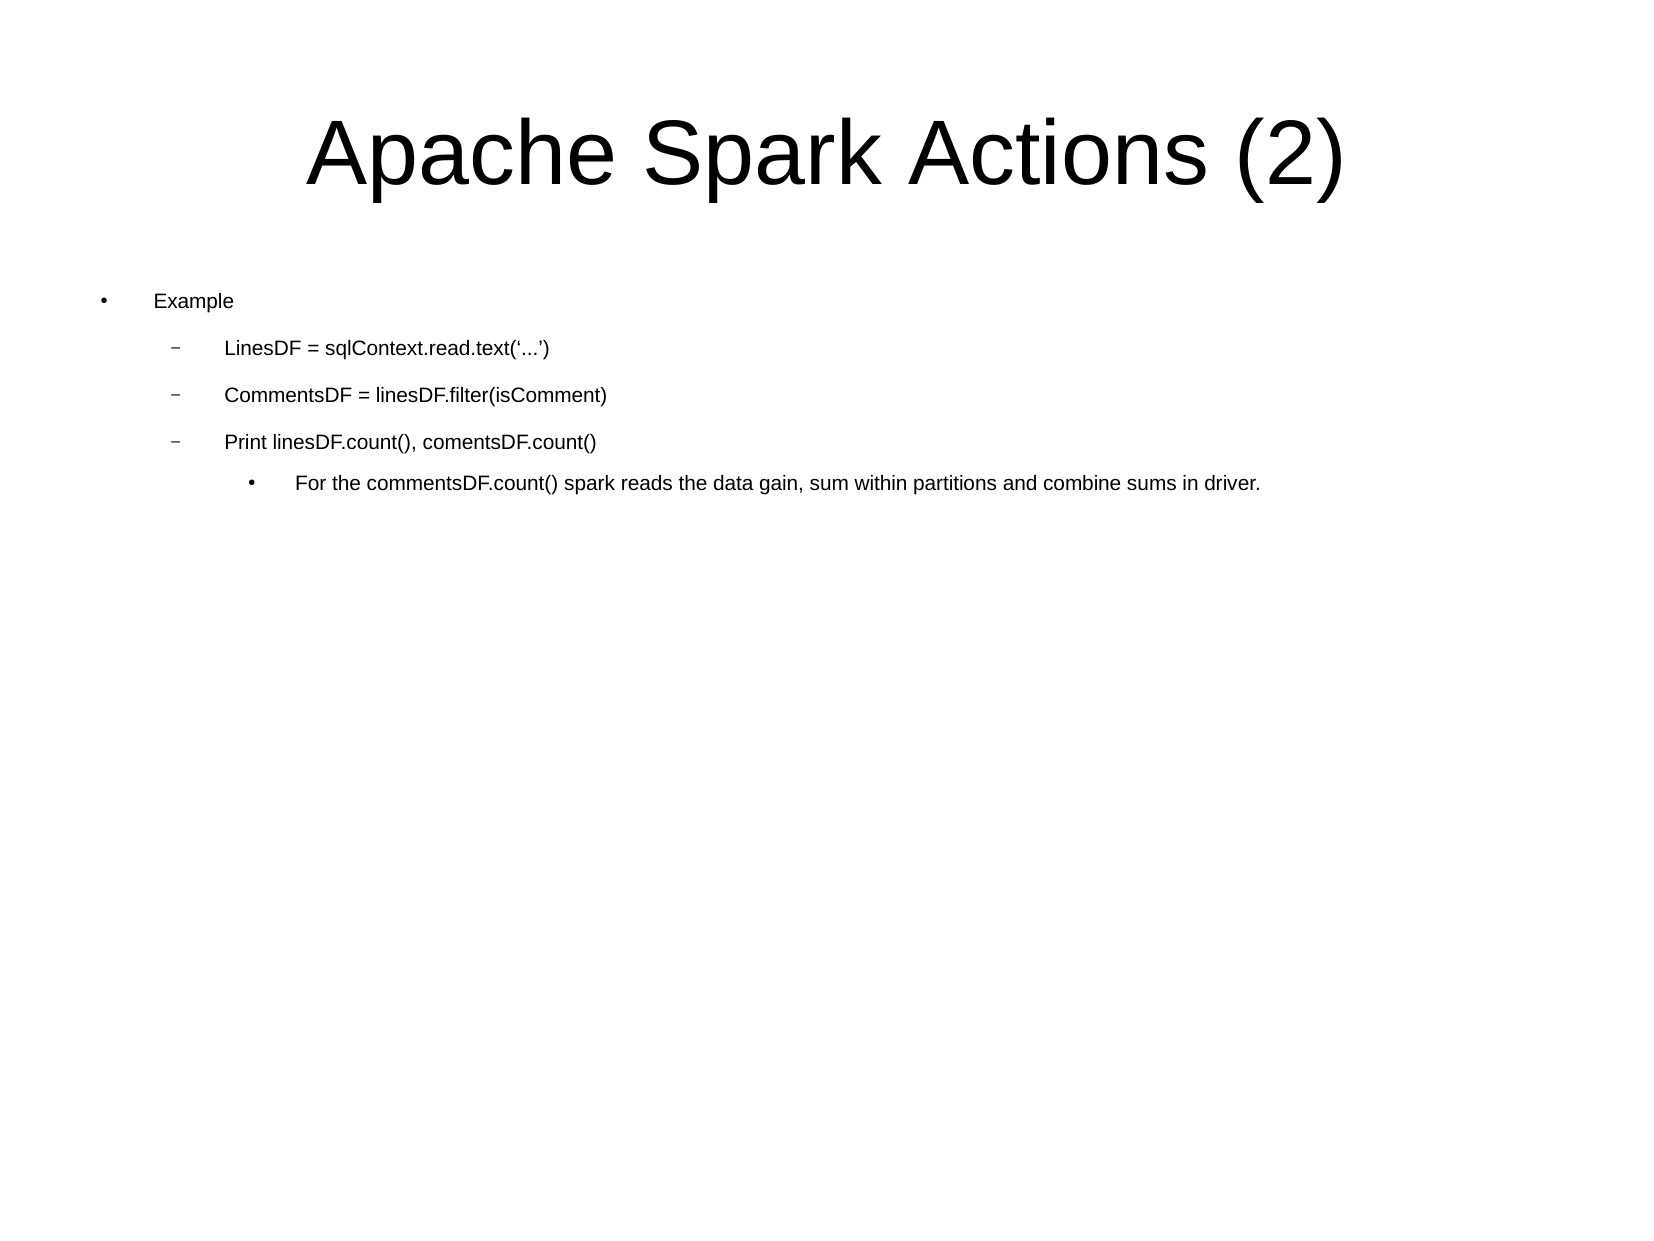

# Apache Spark Actions (2)
Example
LinesDF = sqlContext.read.text(‘...’)
CommentsDF = linesDF.filter(isComment)
Print linesDF.count(), comentsDF.count()
For the commentsDF.count() spark reads the data gain, sum within partitions and combine sums in driver.